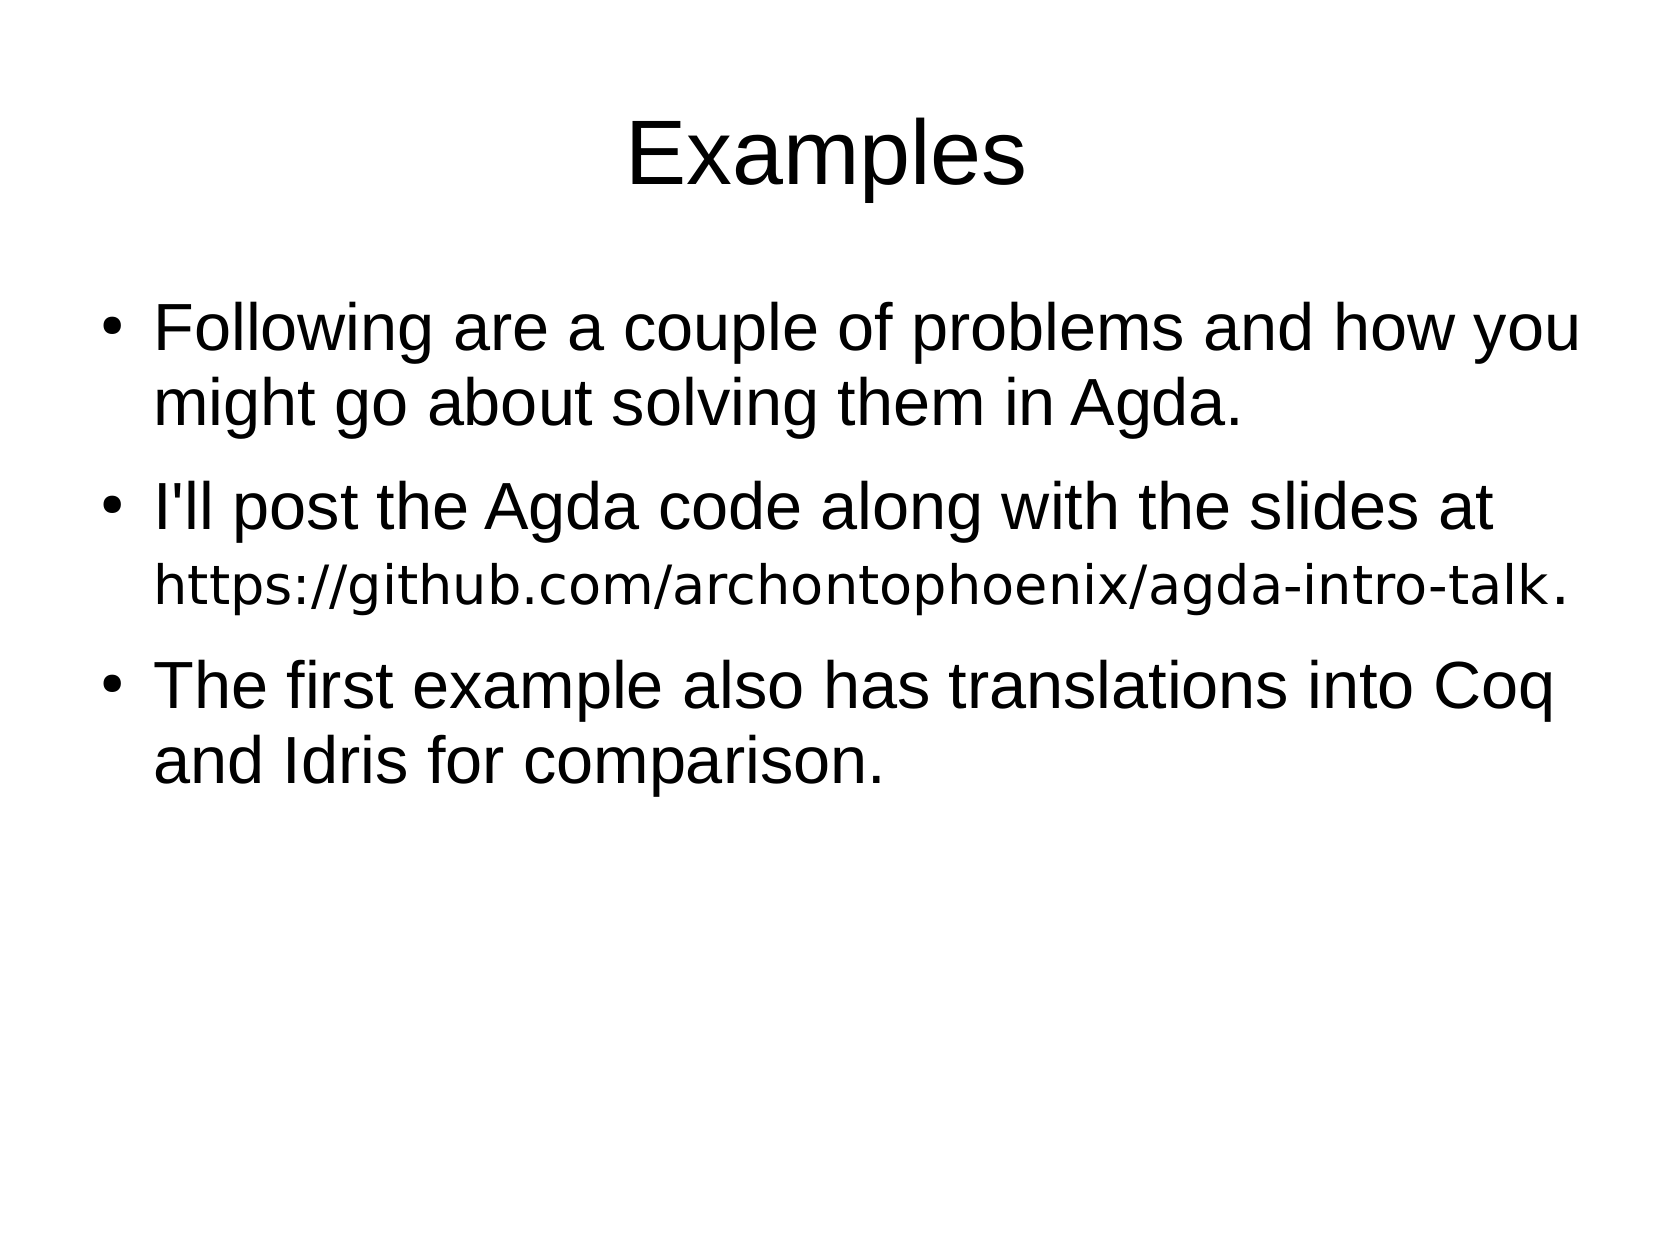

# Examples
Following are a couple of problems and how you might go about solving them in Agda.
I'll post the Agda code along with the slides at https://github.com/archontophoenix/agda-intro-talk.
The first example also has translations into Coq and Idris for comparison.